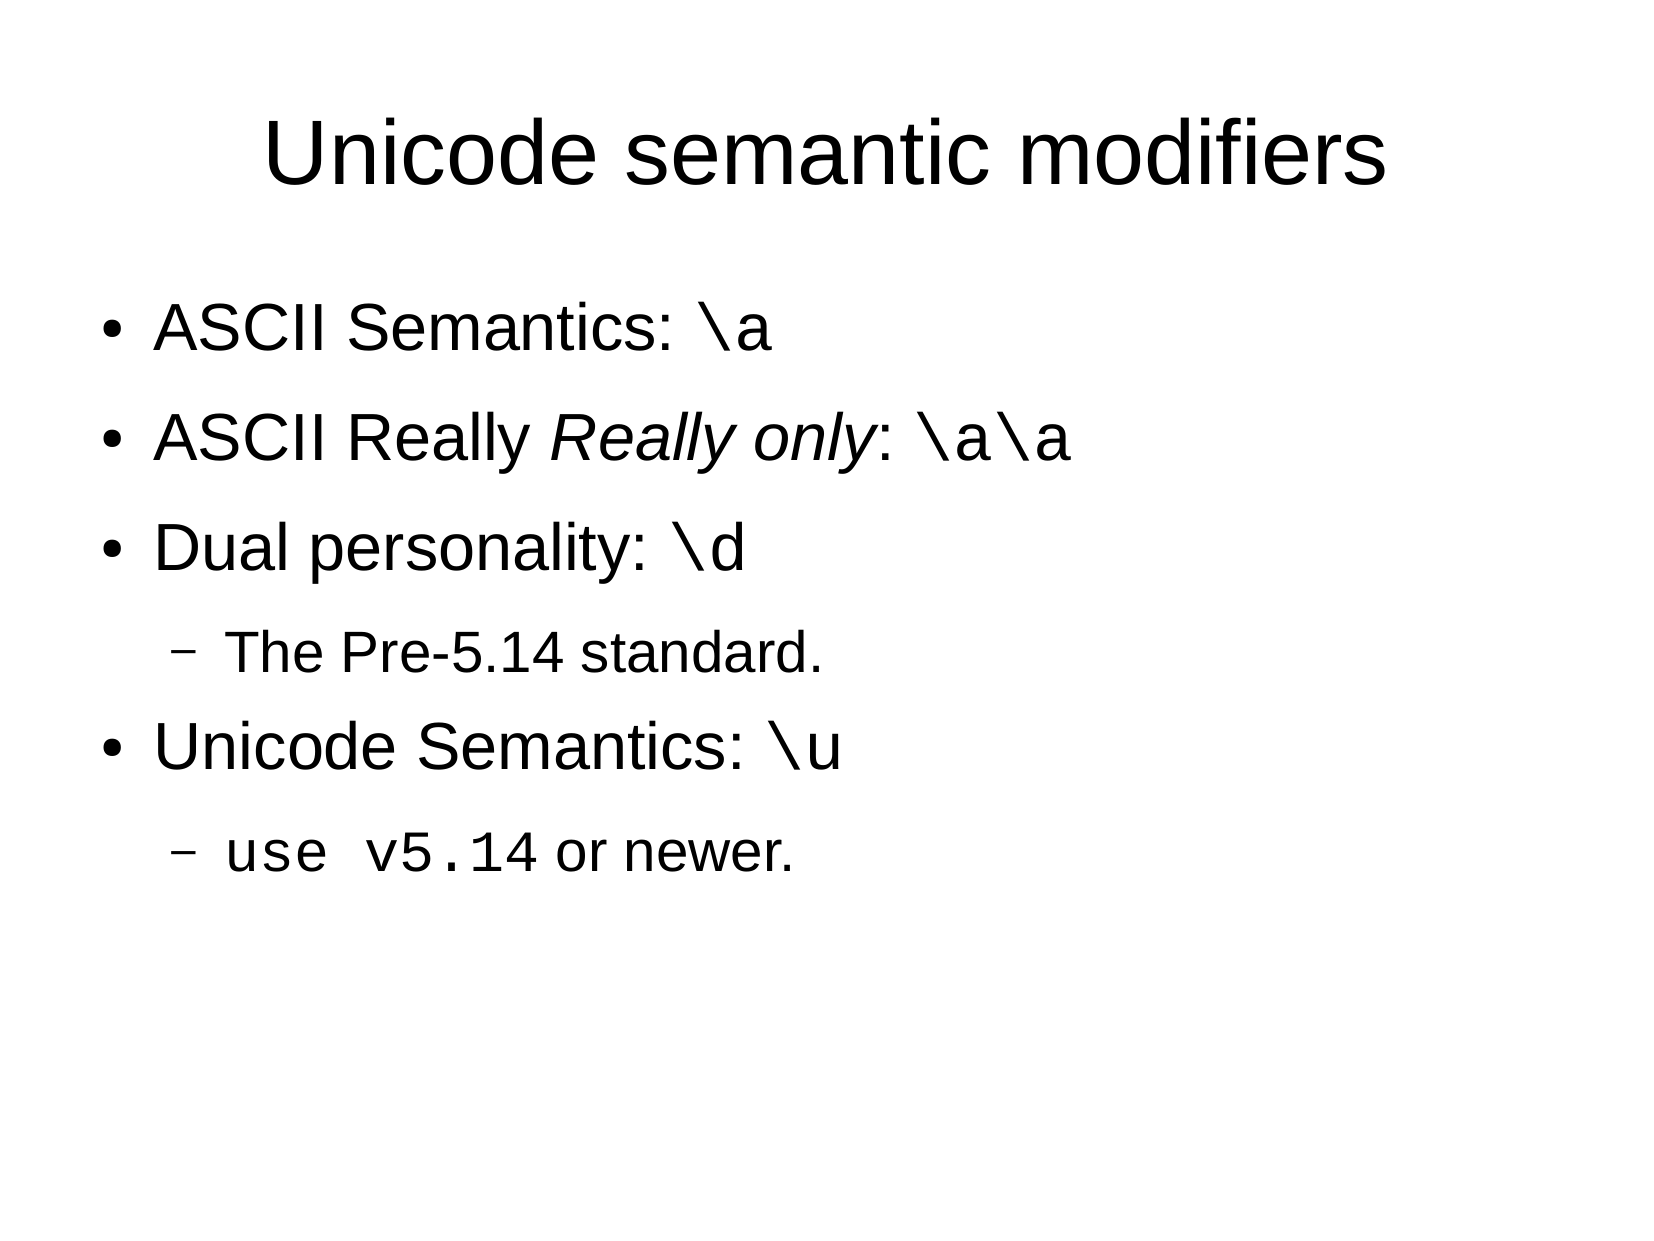

# Unicode semantic modifiers
ASCII Semantics: \a
ASCII Really Really only: \a\a
Dual personality: \d
The Pre-5.14 standard.
Unicode Semantics: \u
use v5.14 or newer.